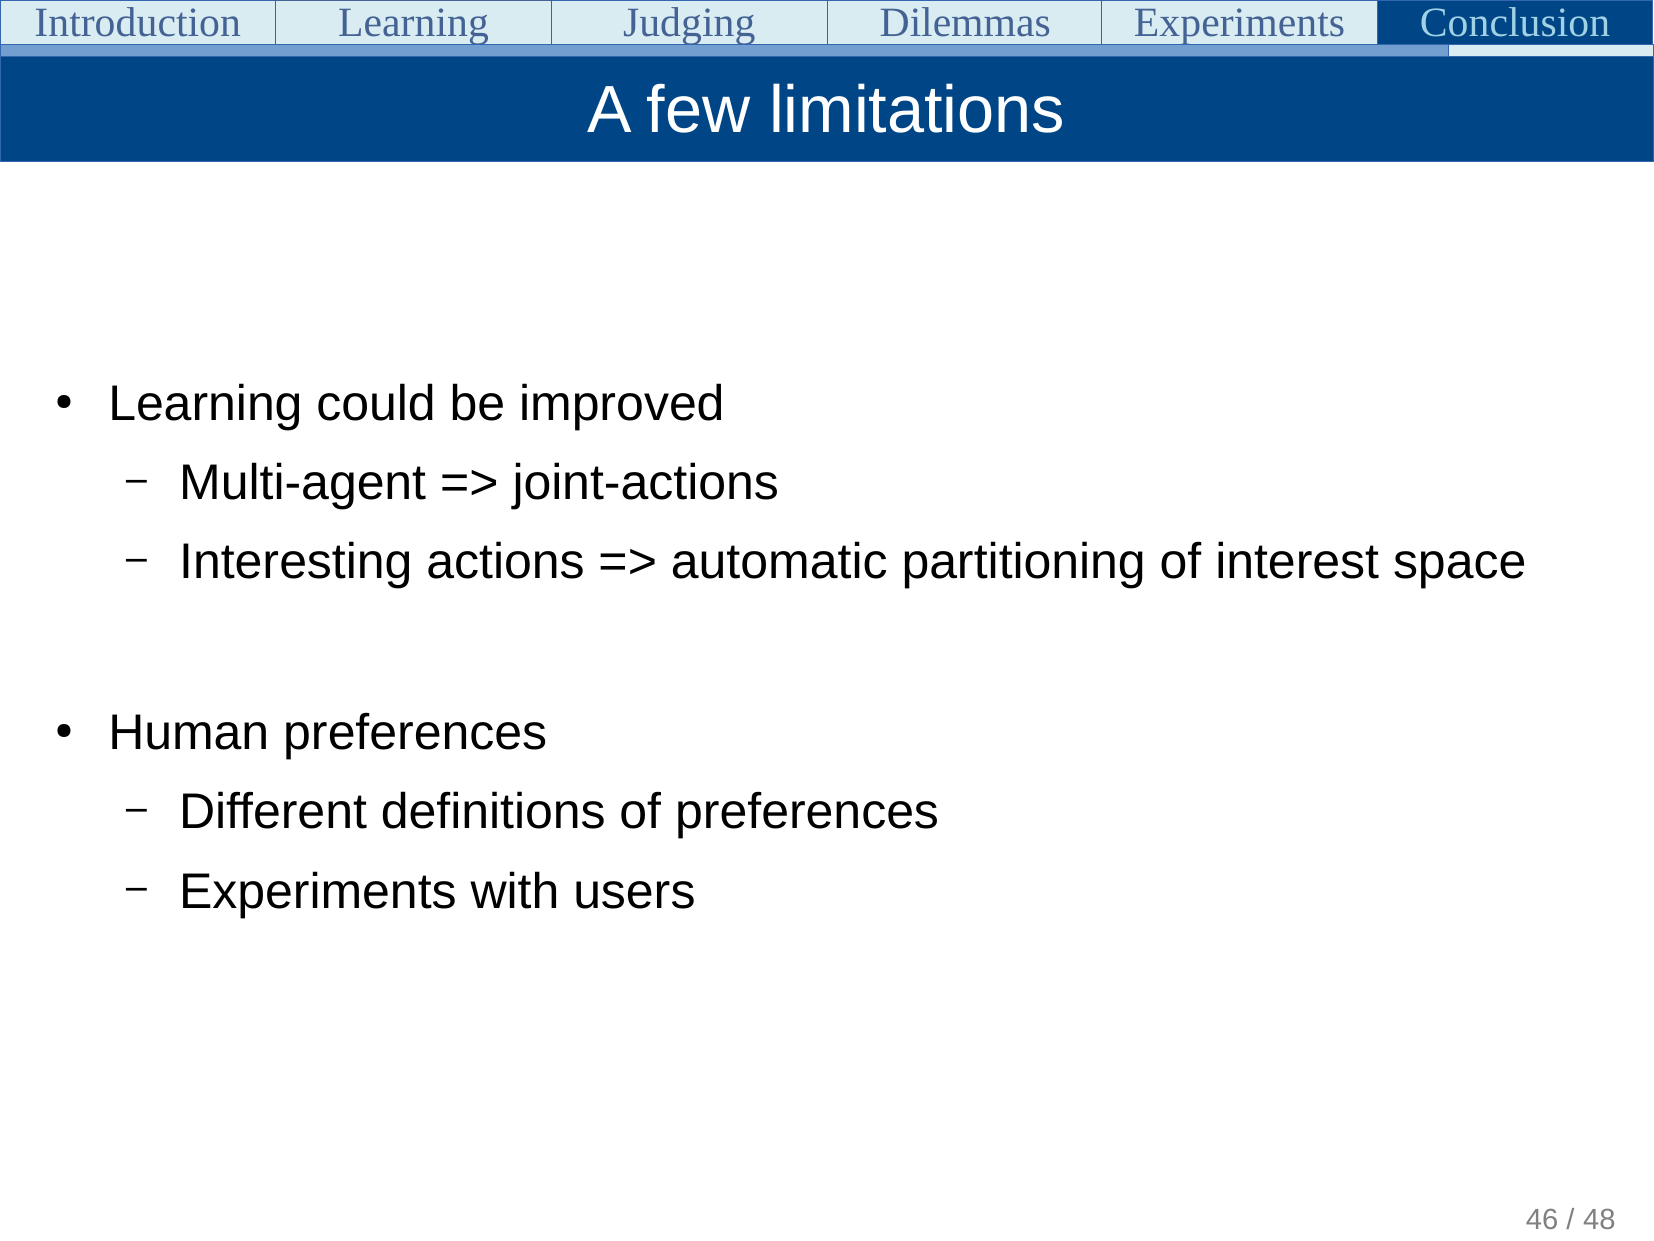

# A few limitations
Learning could be improved
Multi-agent => joint-actions
Interesting actions => automatic partitioning of interest space
Human preferences
Different definitions of preferences
Experiments with users